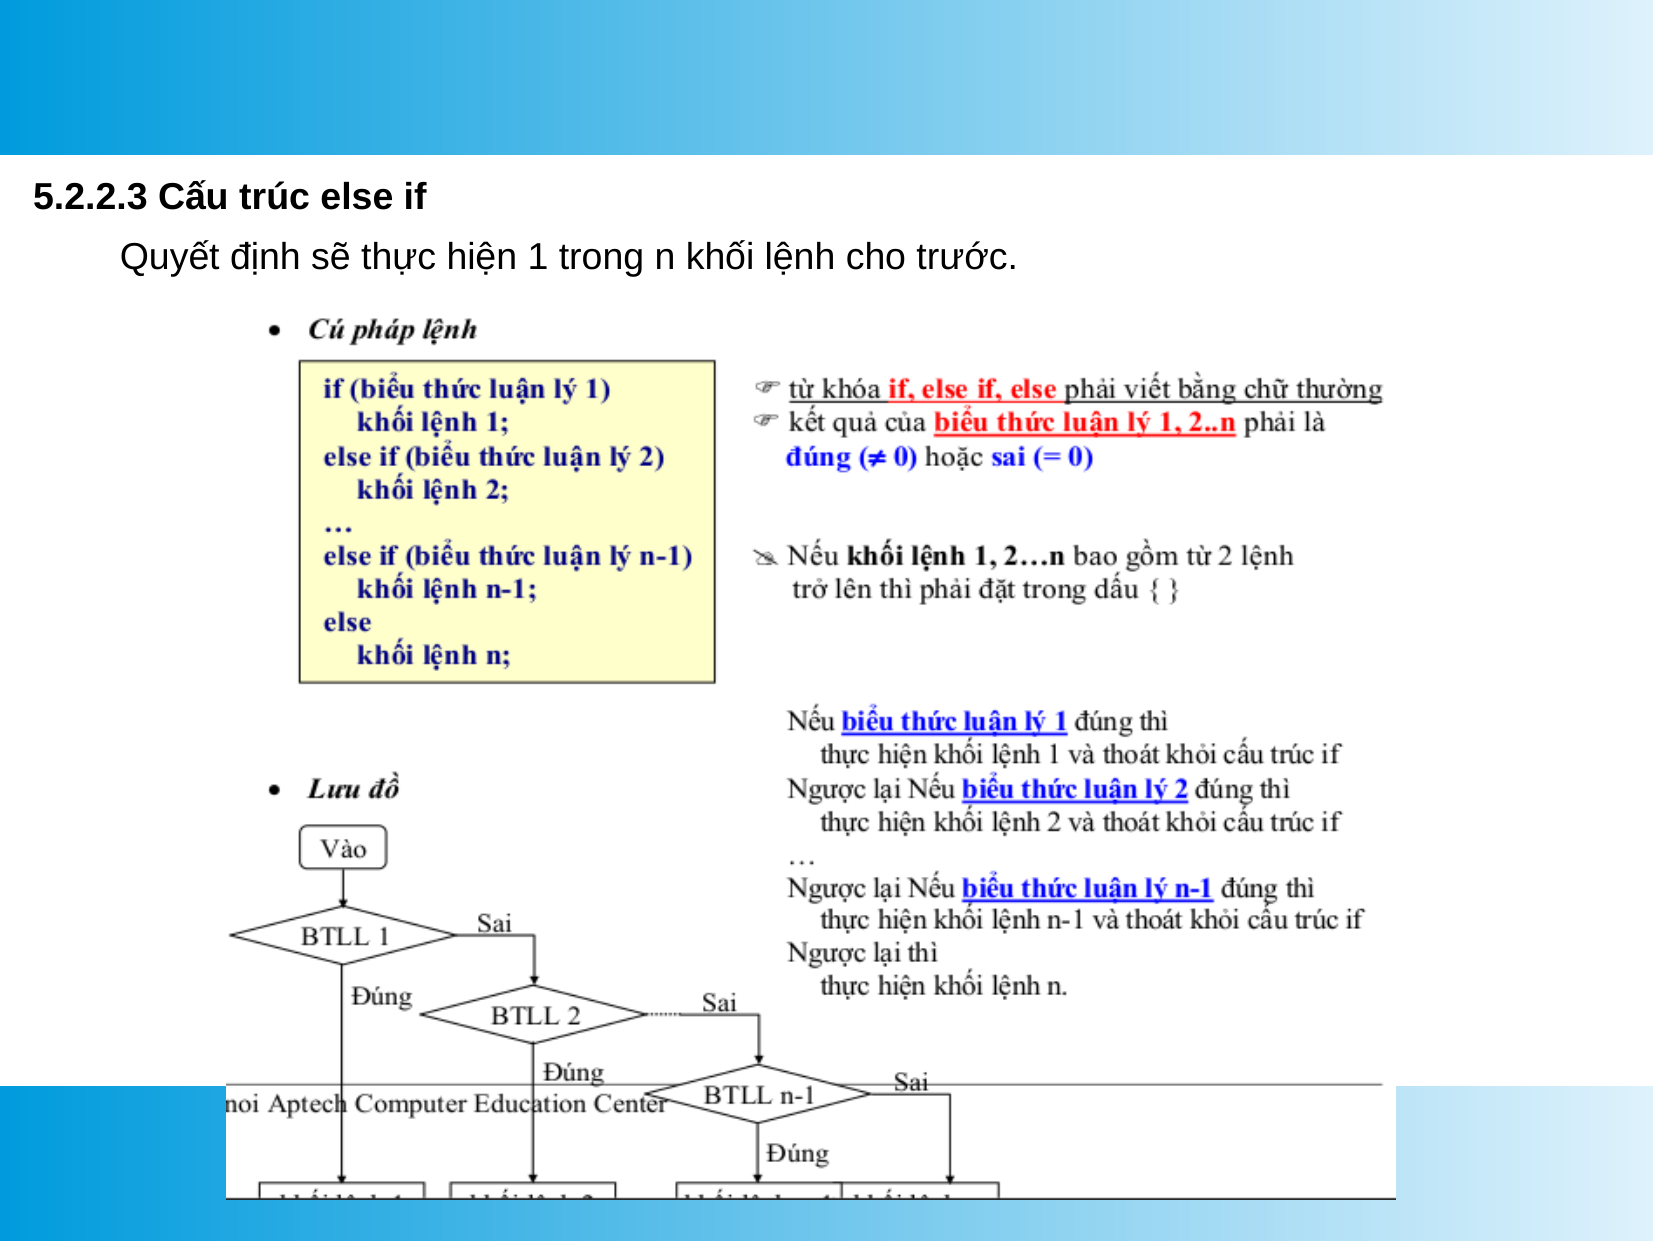

5.2.2.3 Cấu trúc else if
Quyết định sẽ thực hiện 1 trong n khối lệnh cho trước.